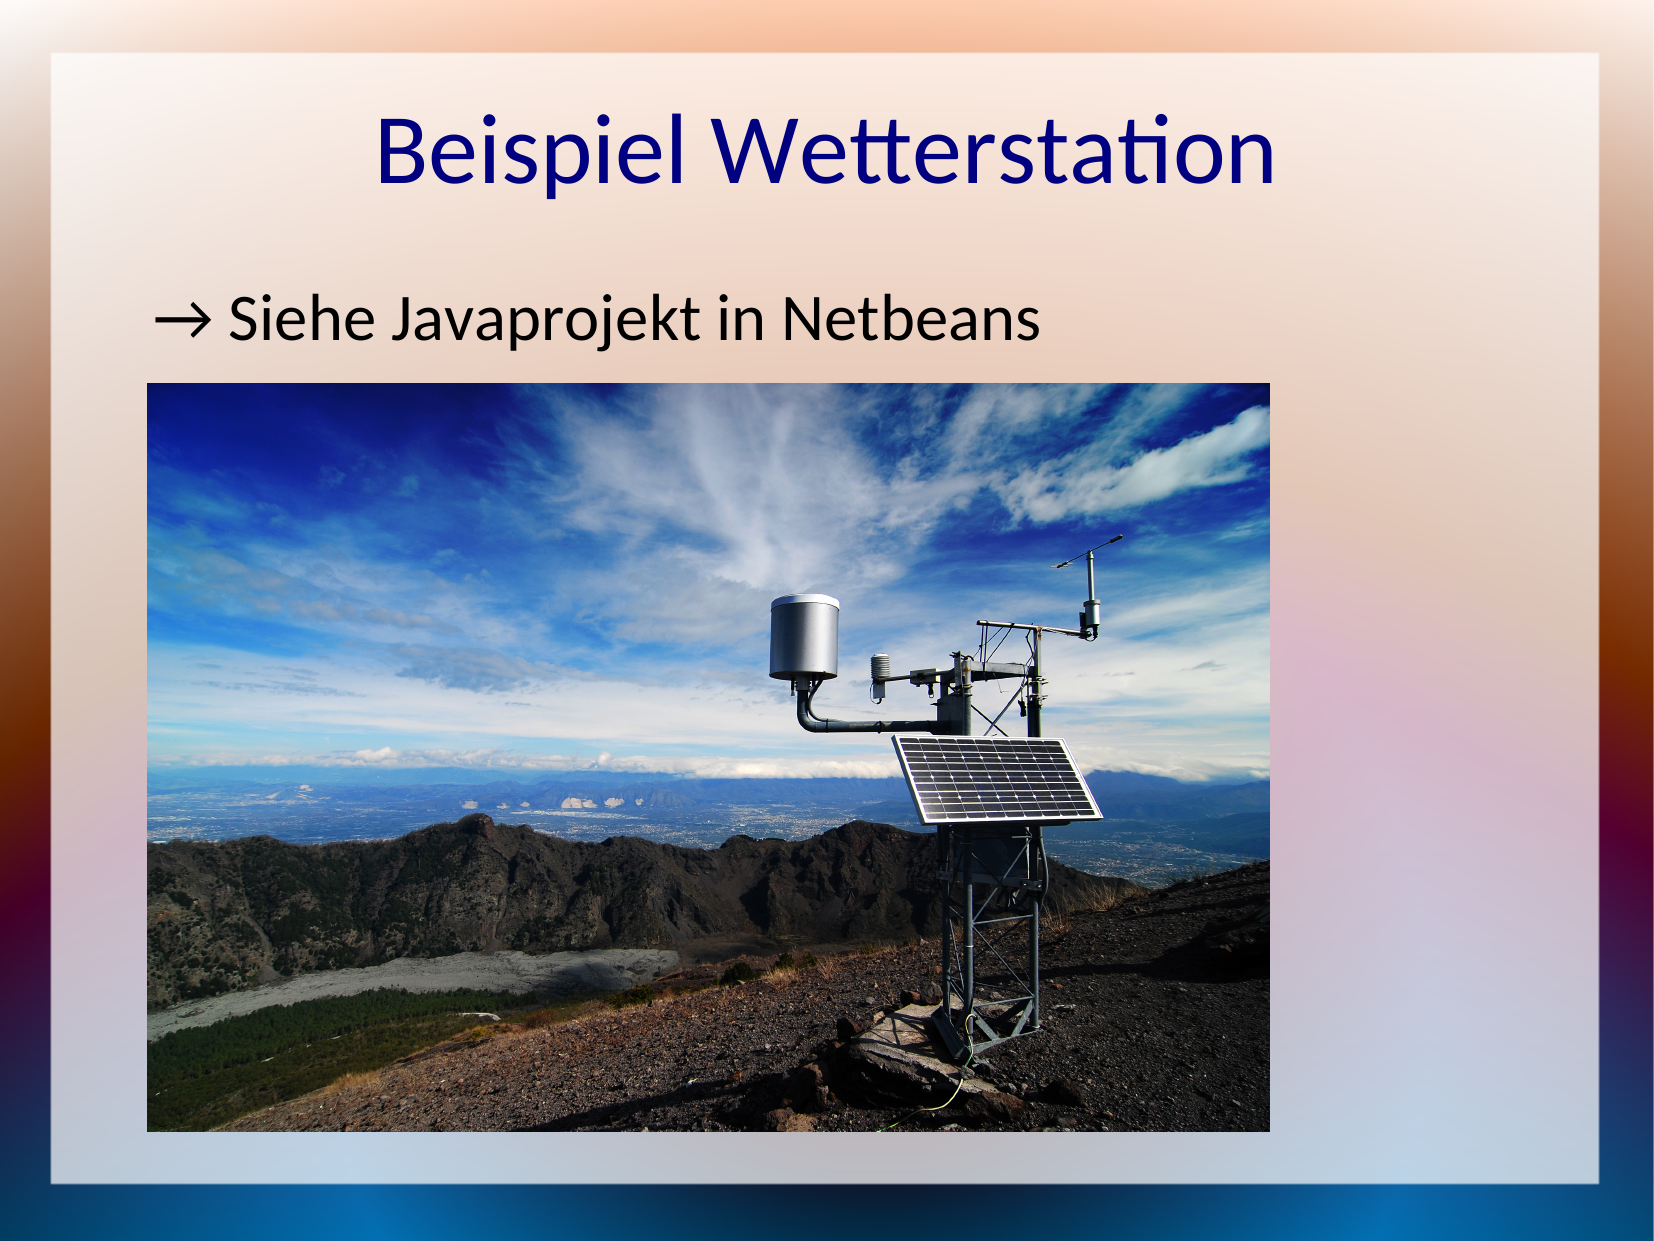

# Beispiel Wetterstation
→ Siehe Javaprojekt in Netbeans